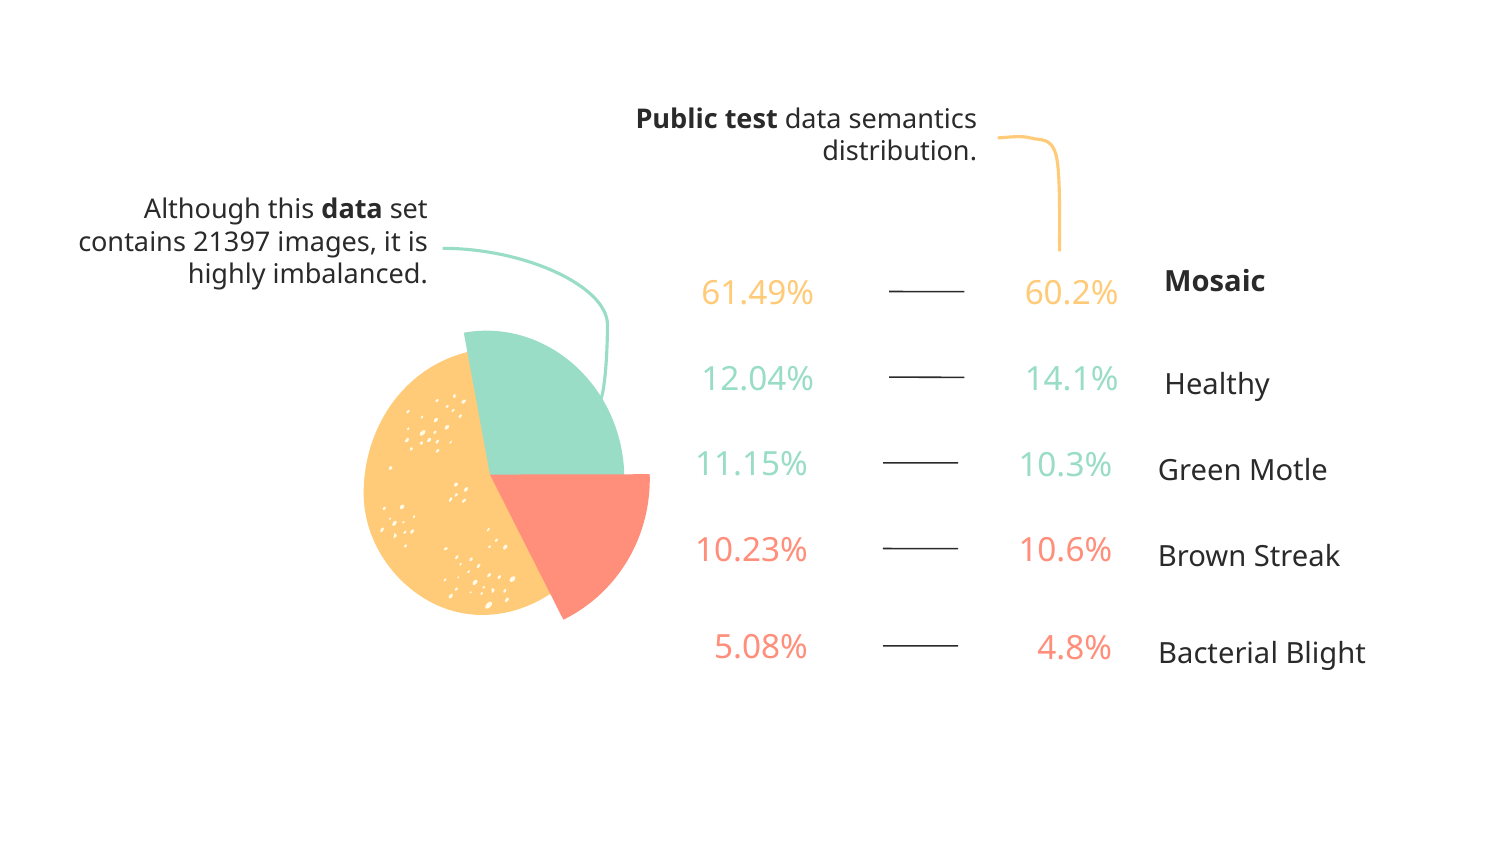

Public test data semantics distribution.
Although this data set contains 21397 images, it is highly imbalanced.
61.49%
60.2%
Mosaic
12.04%
14.1%
Healthy
11.15%
10.3%
Green Motle
10.23%
10.6%
Brown Streak
5.08%
4.8%
Bacterial Blight